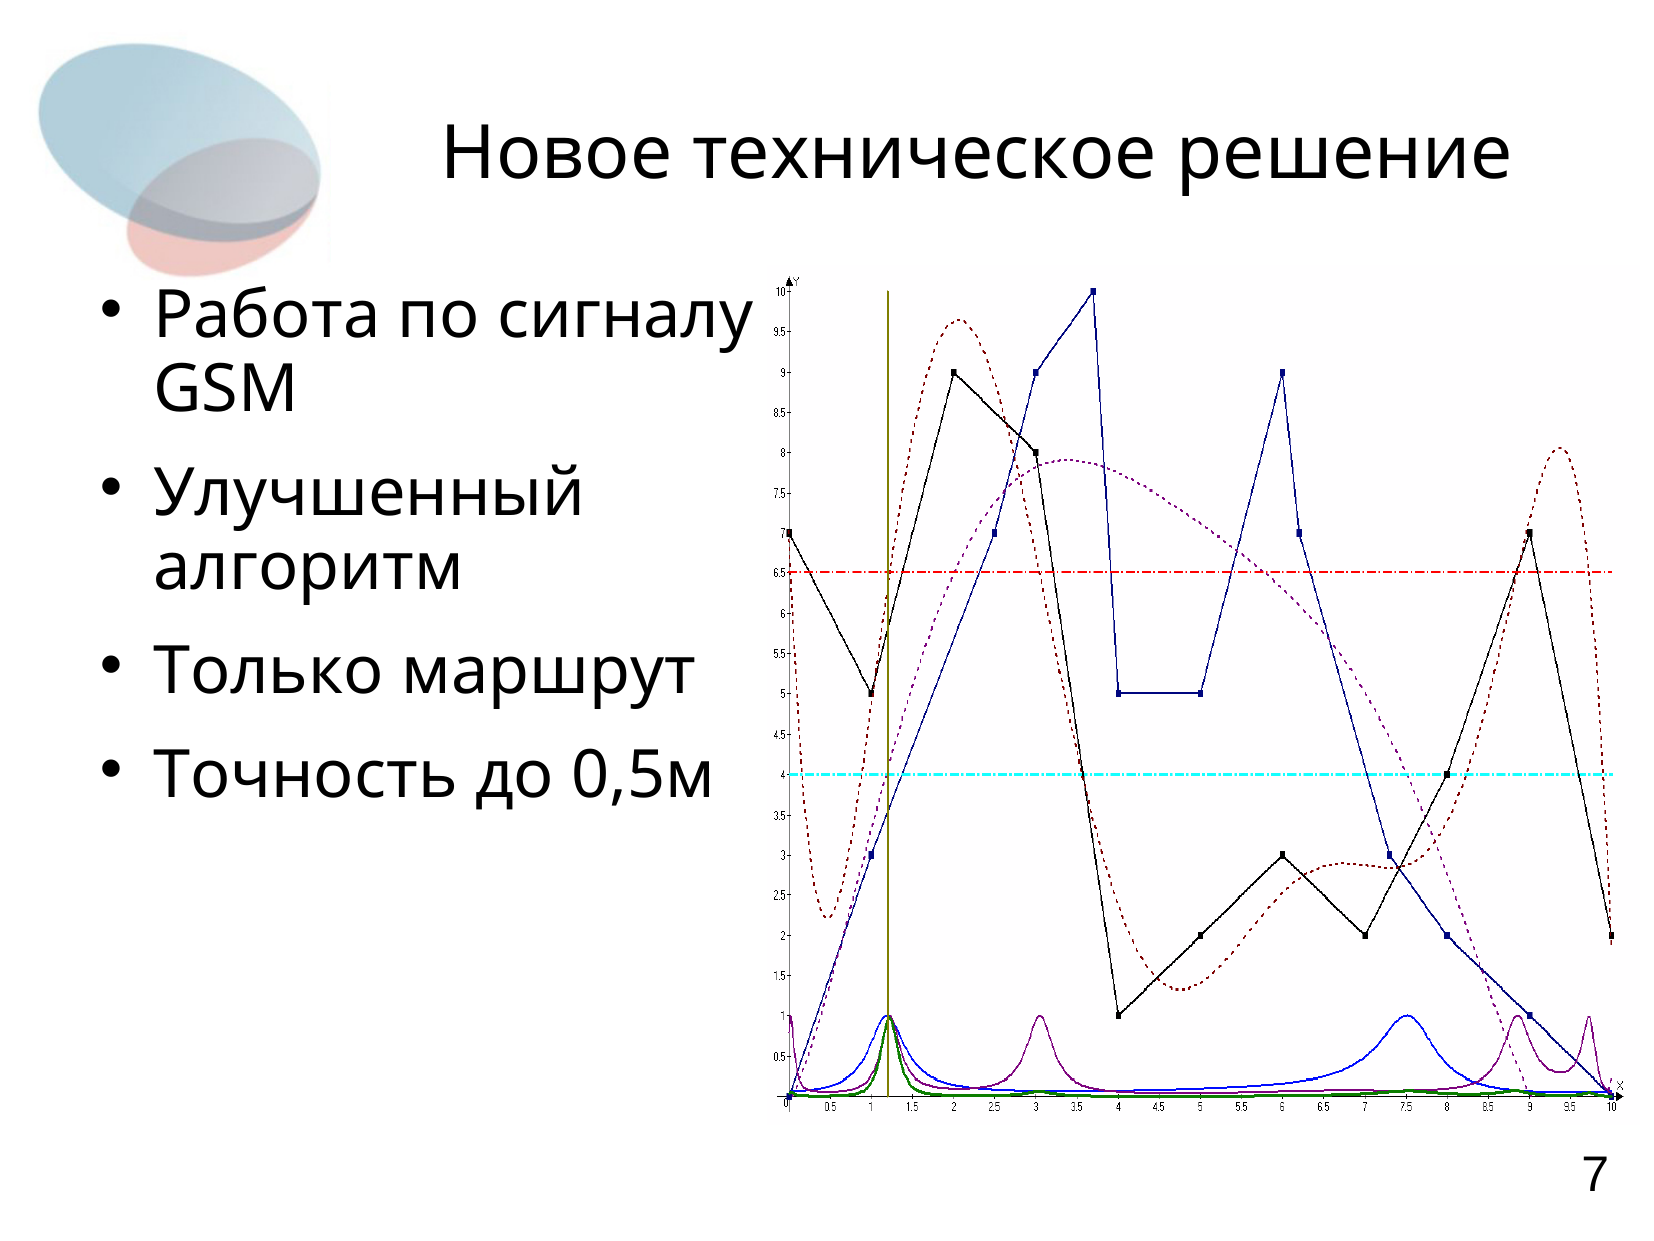

Новое техническое решение
Работа по сигналу GSM
Улучшенный алгоритм
Только маршрут
Точность до 0,5м
7